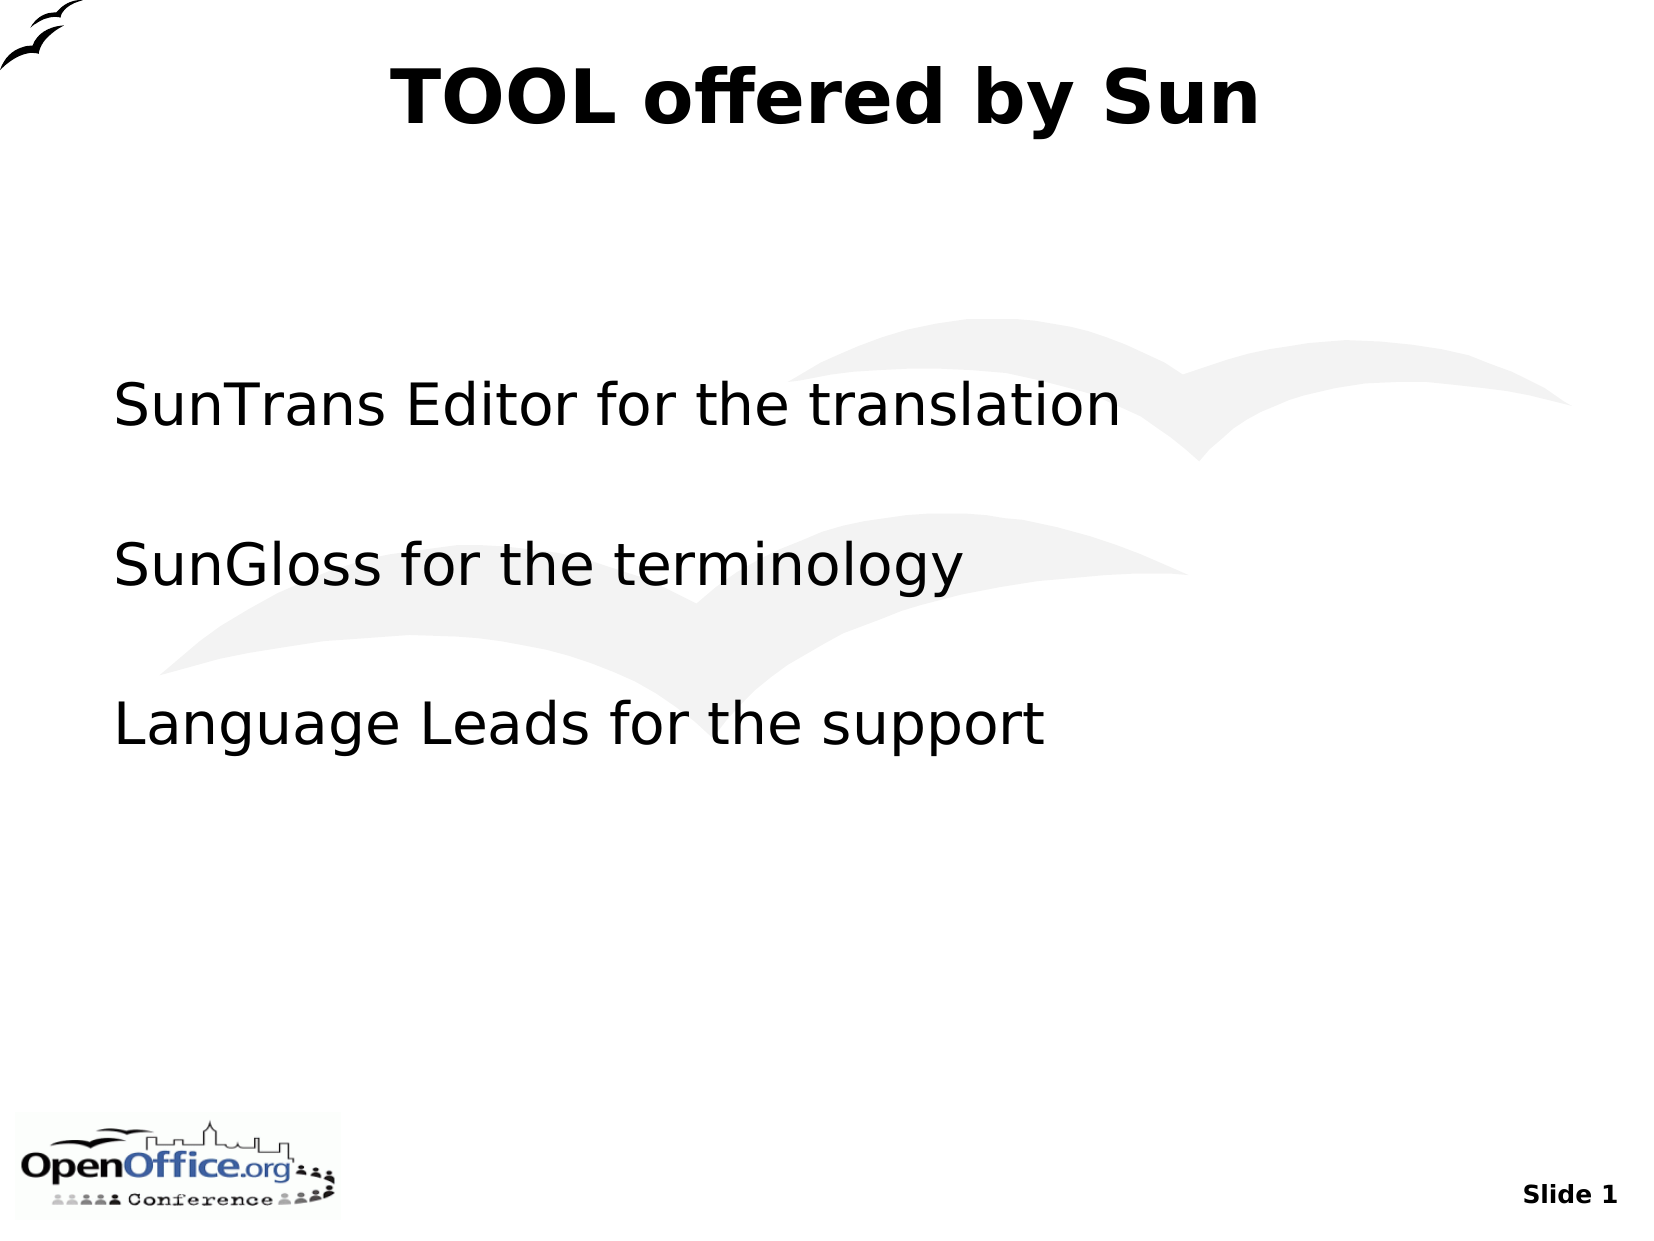

# TOOL offered by Sun
SunTrans Editor for the translation
SunGloss for the terminology
Language Leads for the support